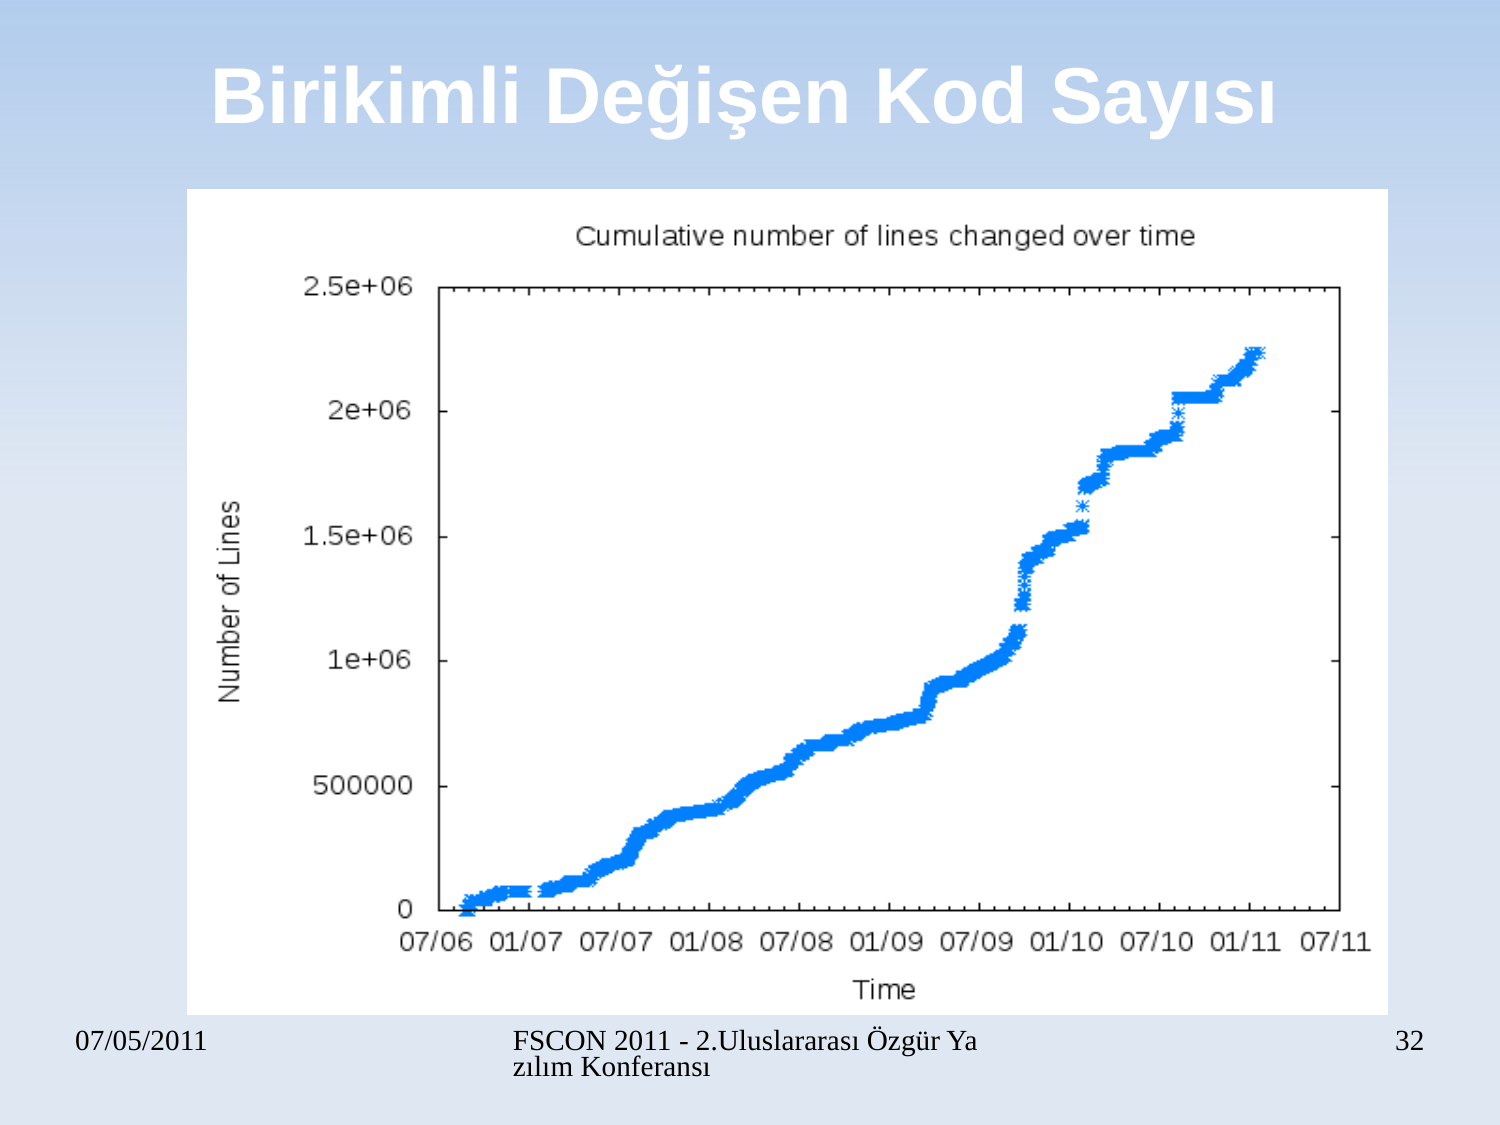

# Birikimli Değişen Kod Sayısı
07/05/2011
FSCON 2011 - 2.Uluslararası Özgür Yazılım Konferansı
32